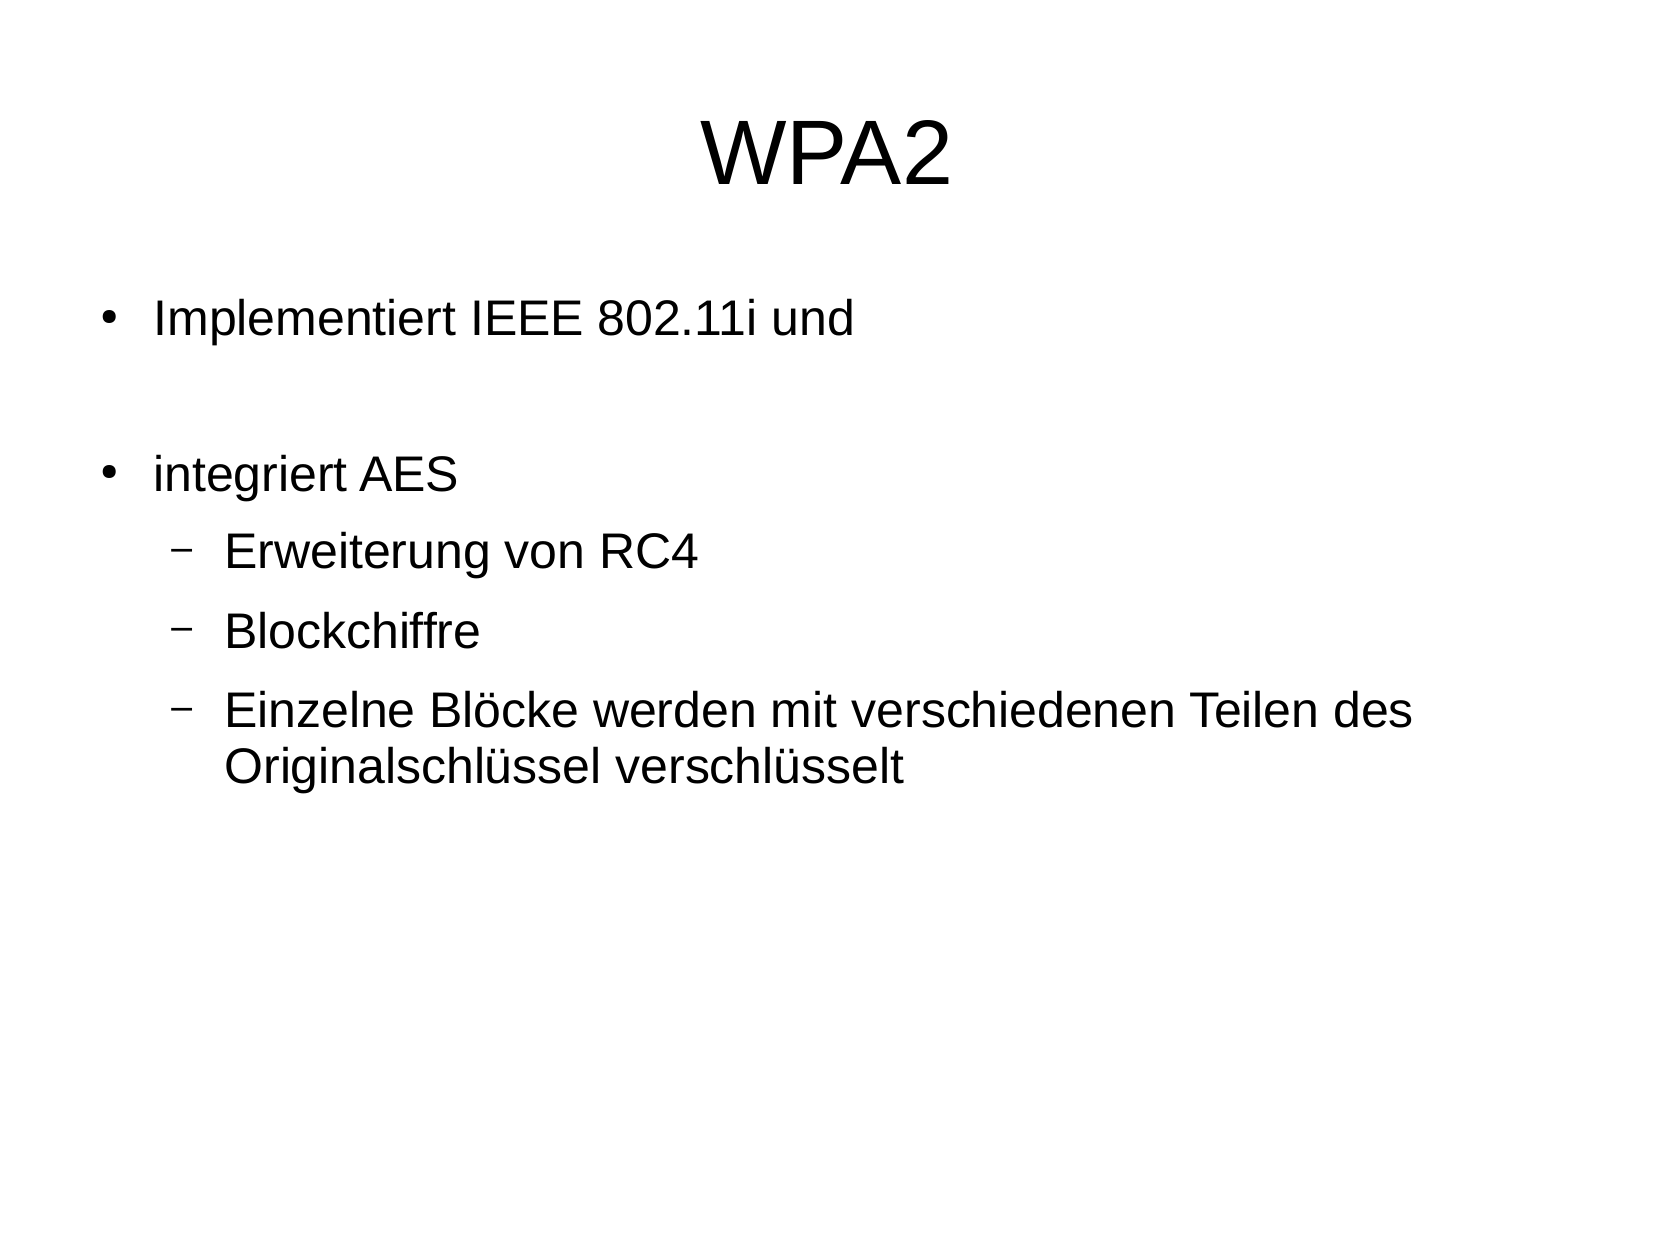

# WPA2
Implementiert IEEE 802.11i und
integriert AES
Erweiterung von RC4
Blockchiffre
Einzelne Blöcke werden mit verschiedenen Teilen des Originalschlüssel verschlüsselt